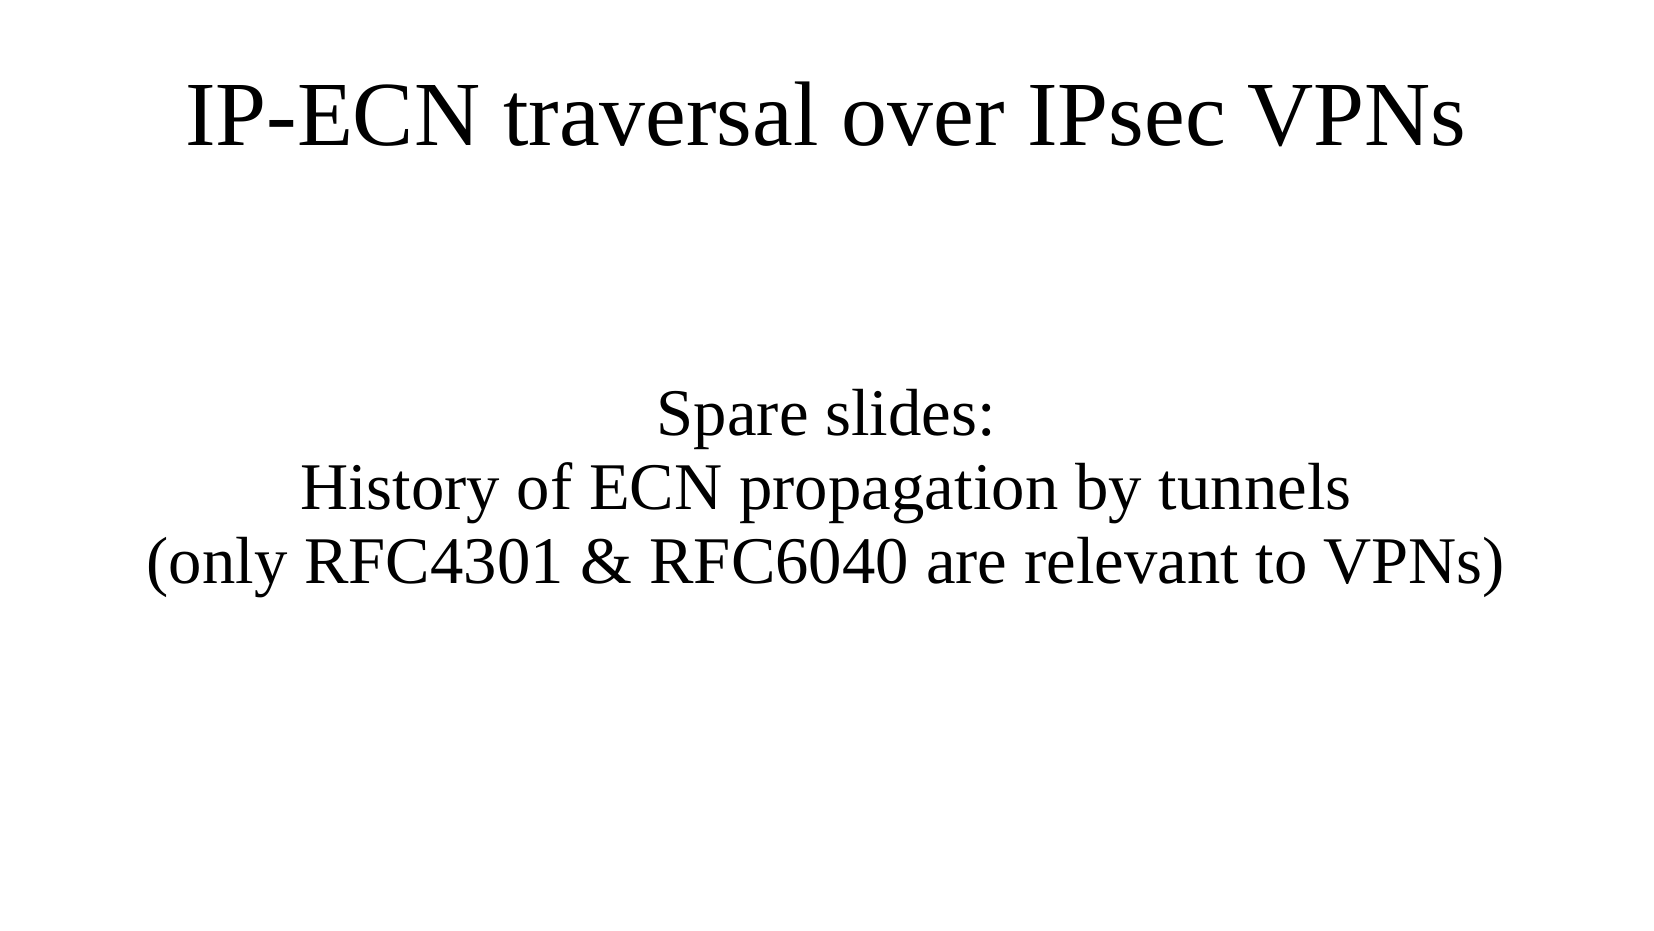

# IP-ECN traversal over IPsec VPNs
Spare slides:
History of ECN propagation by tunnels
(only RFC4301 & RFC6040 are relevant to VPNs)